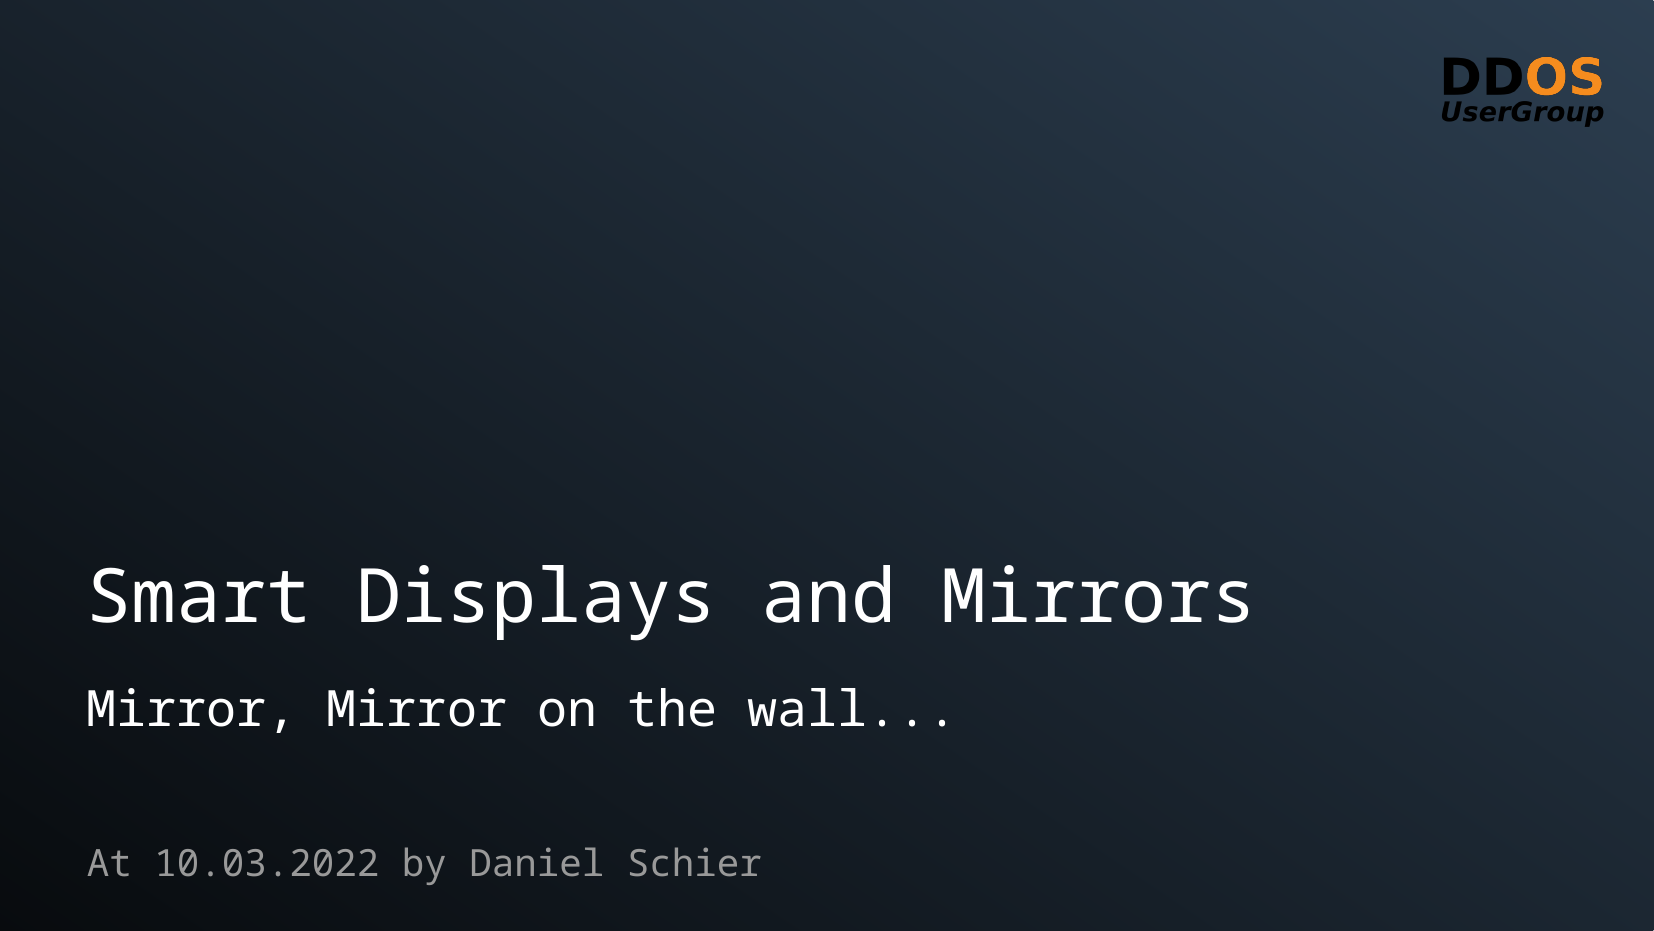

# Smart Displays and Mirrors
Mirror, Mirror on the wall...
At 10.03.2022 by Daniel Schier